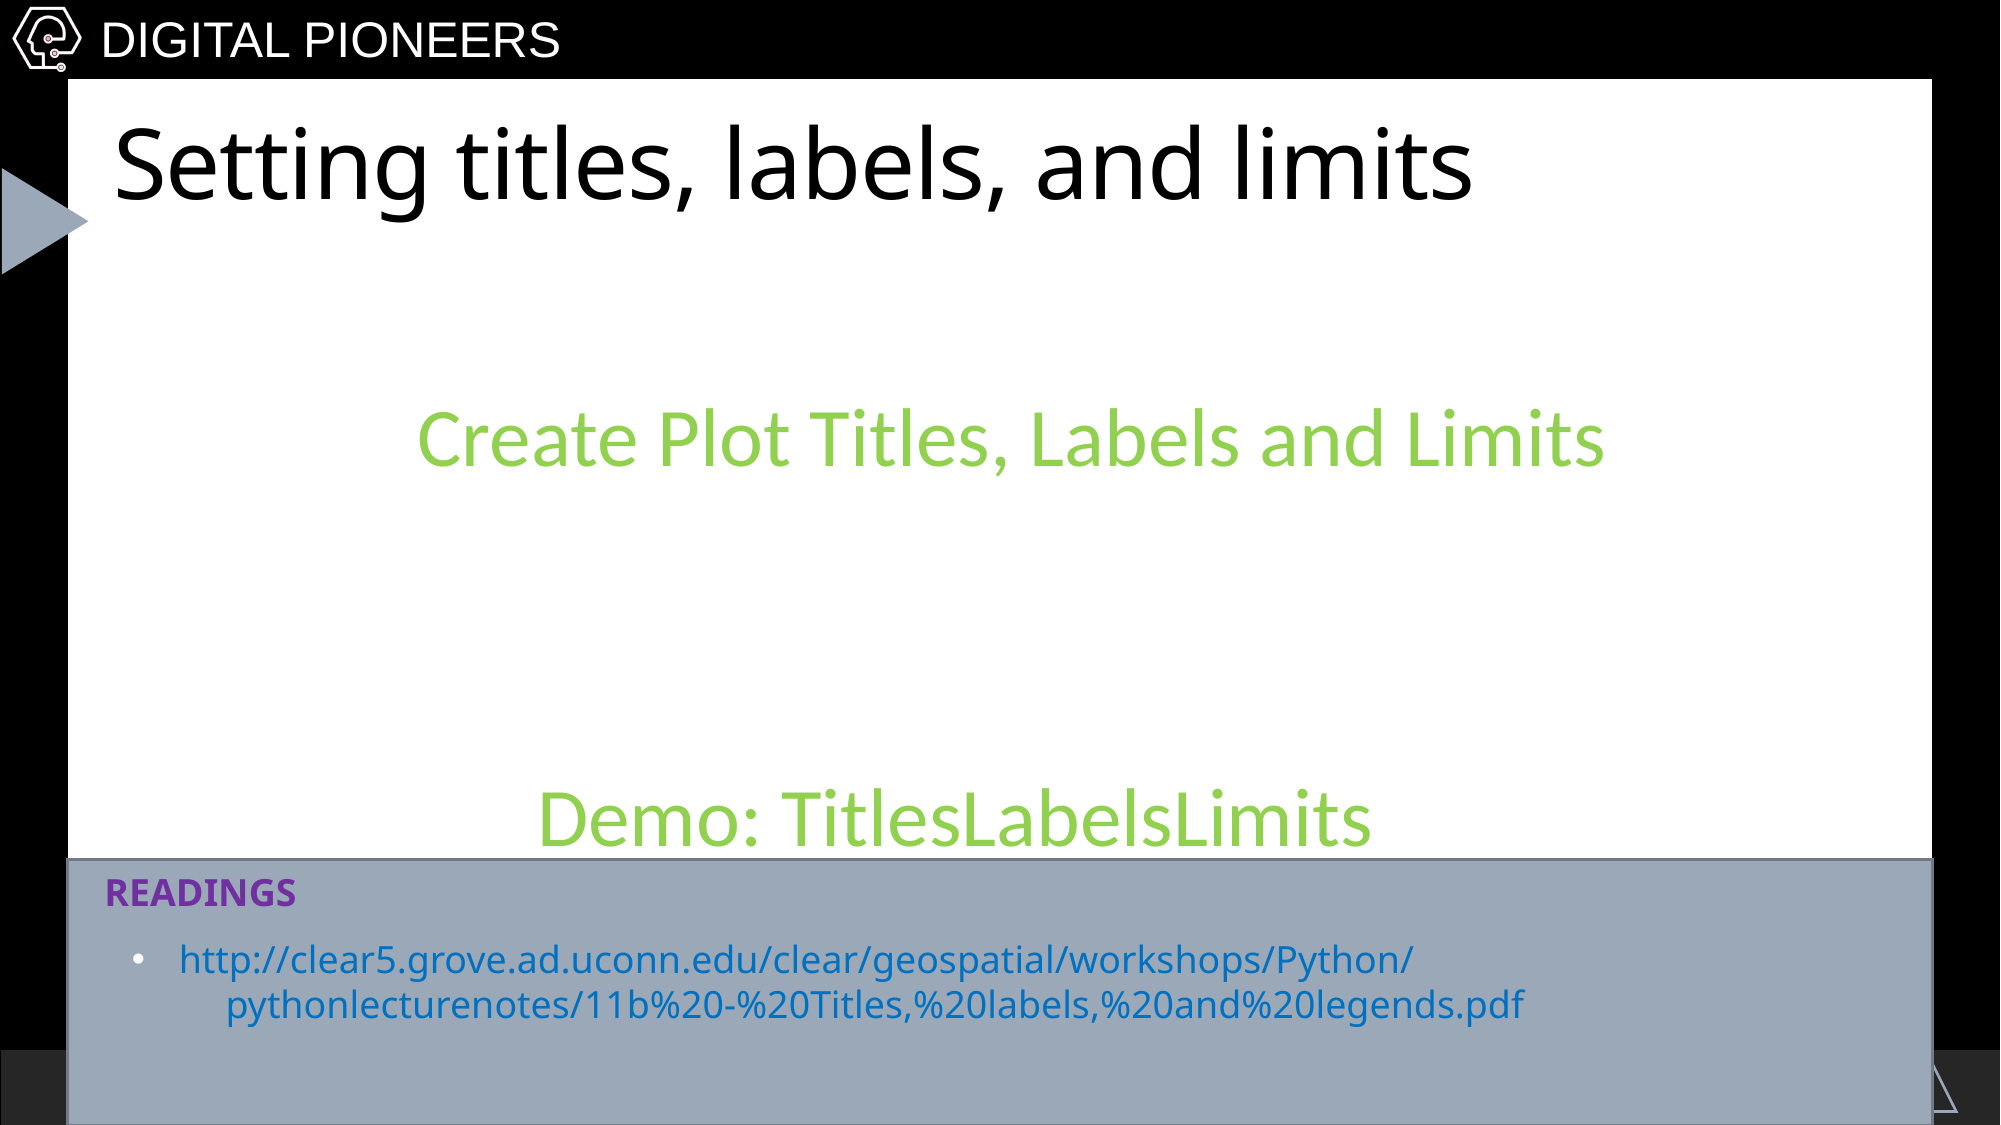

DIGITAL PIONEERS
# Setting titles, labels, and limits
Create Plot Titles, Labels and Limits
Demo: TitlesLabelsLimits
READINGS
http://clear5.grove.ad.uconn.edu/clear/geospatial/workshops/Python/pythonlecturenotes/11b%20-%20Titles,%20labels,%20and%20legends.pdf